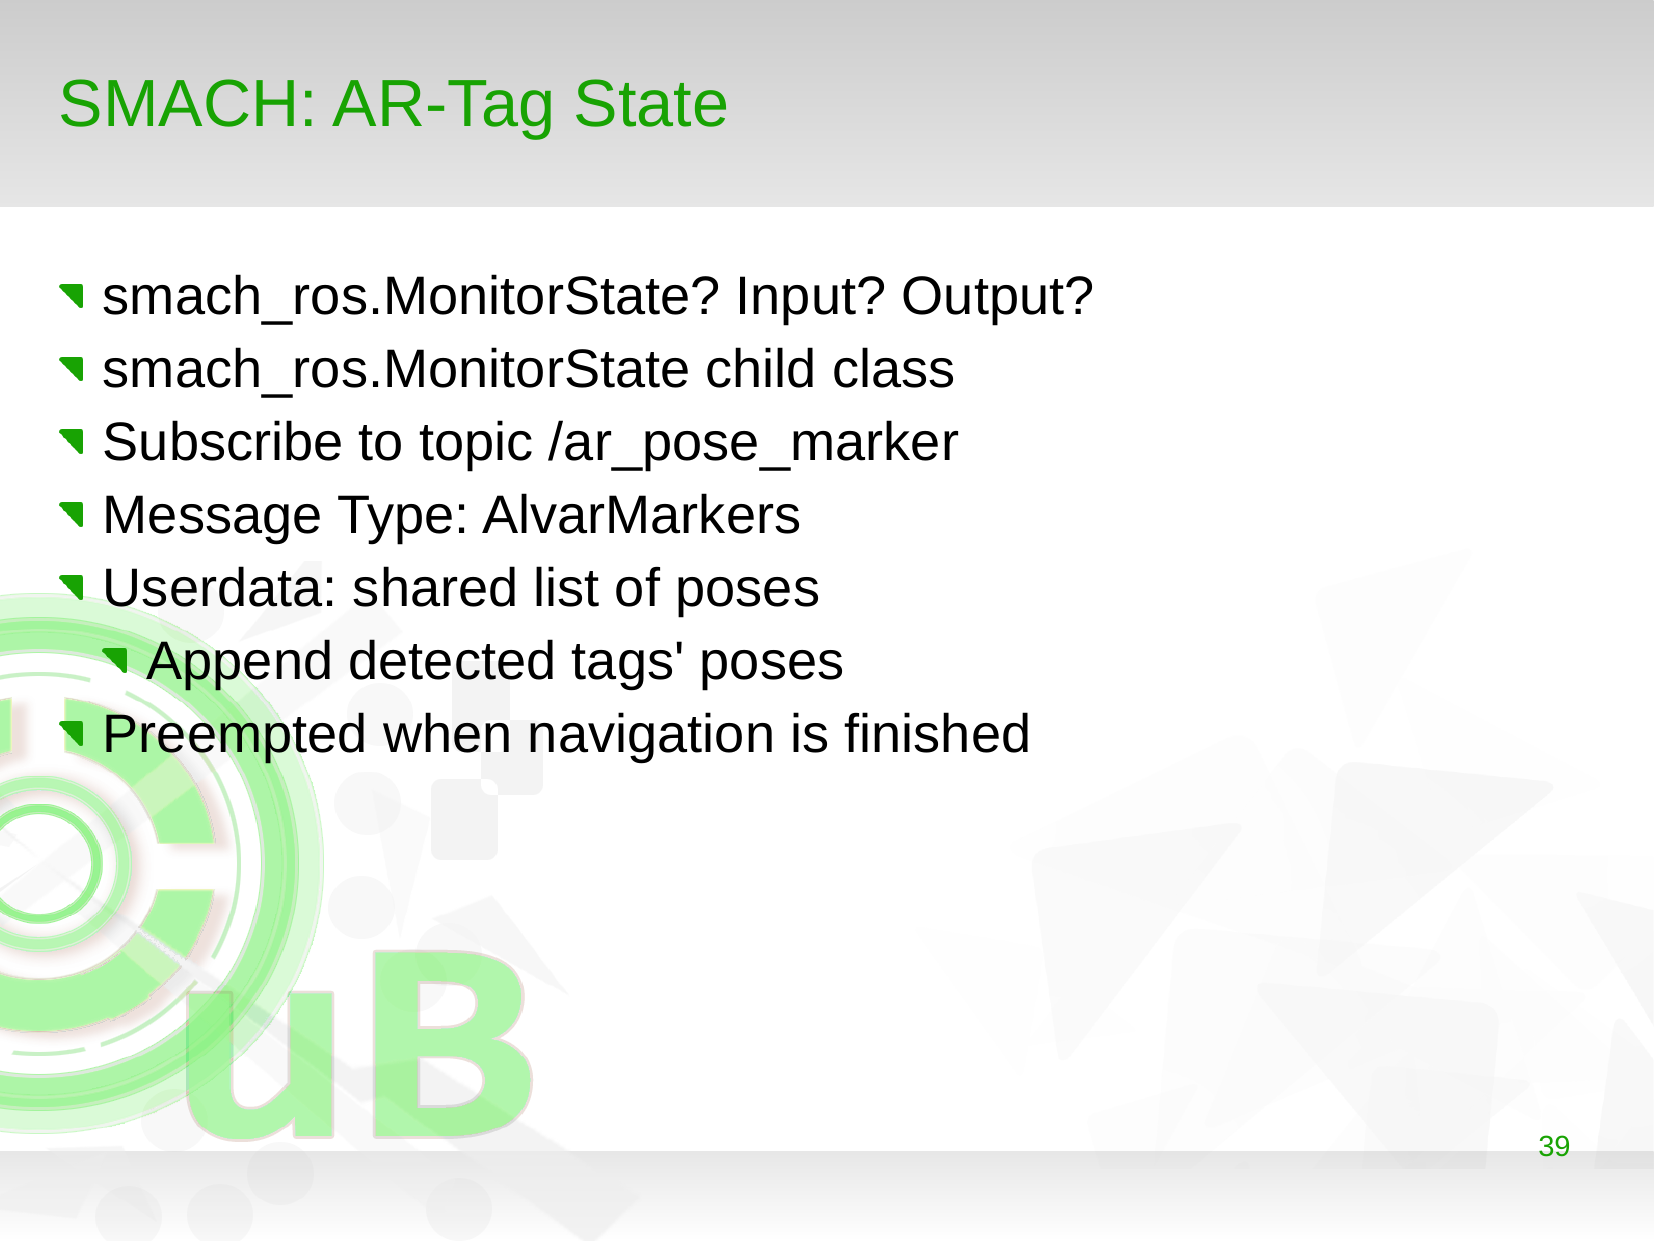

# SMACH: AR-Tag State
smach_ros.MonitorState? Input? Output?
smach_ros.MonitorState child class
Subscribe to topic /ar_pose_marker
Message Type: AlvarMarkers
Userdata: shared list of poses
Append detected tags' poses
Preempted when navigation is finished
39